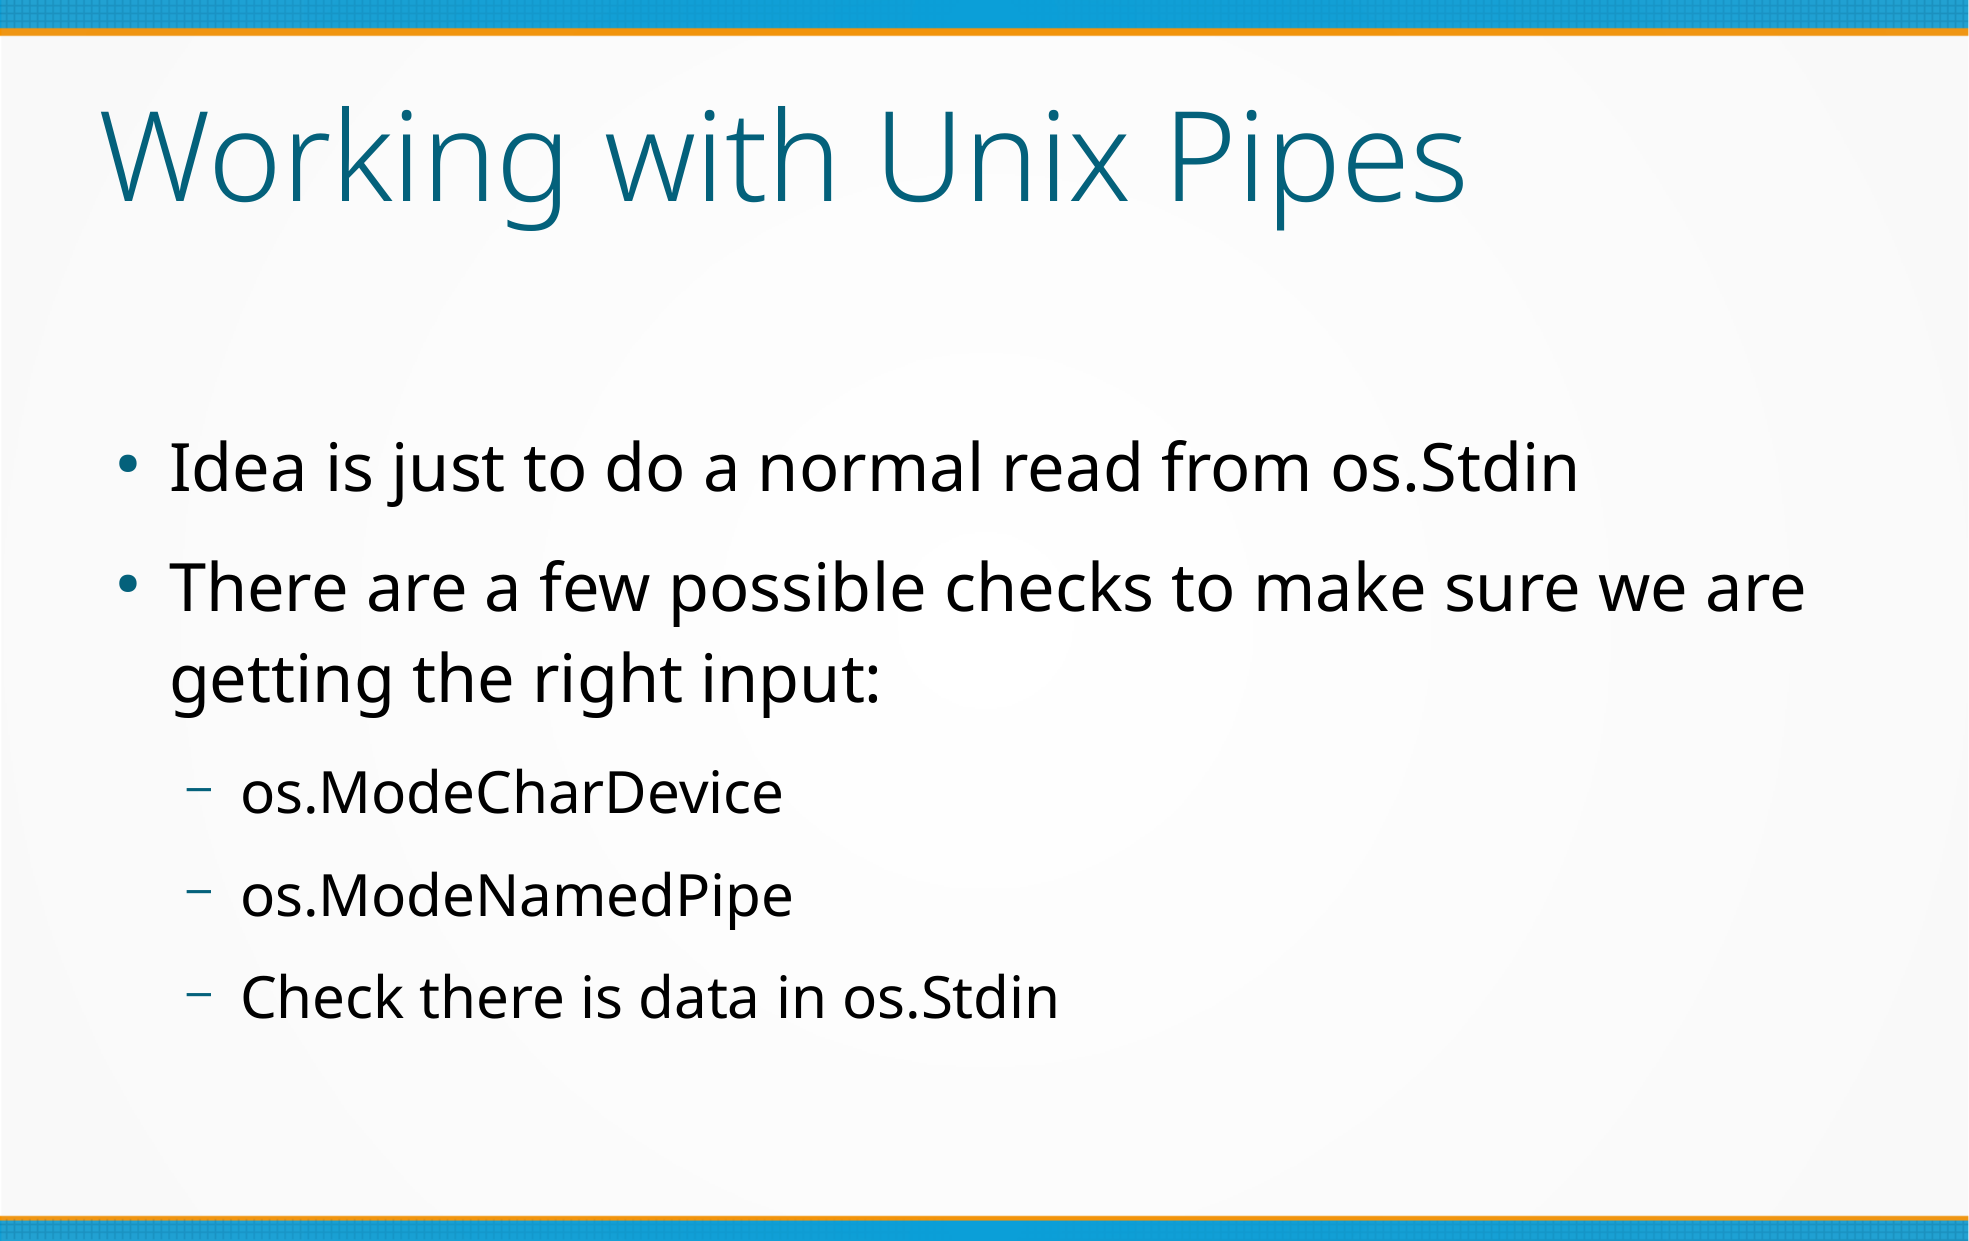

# Working with Unix Pipes
Idea is just to do a normal read from os.Stdin
There are a few possible checks to make sure we are getting the right input:
os.ModeCharDevice
os.ModeNamedPipe
Check there is data in os.Stdin